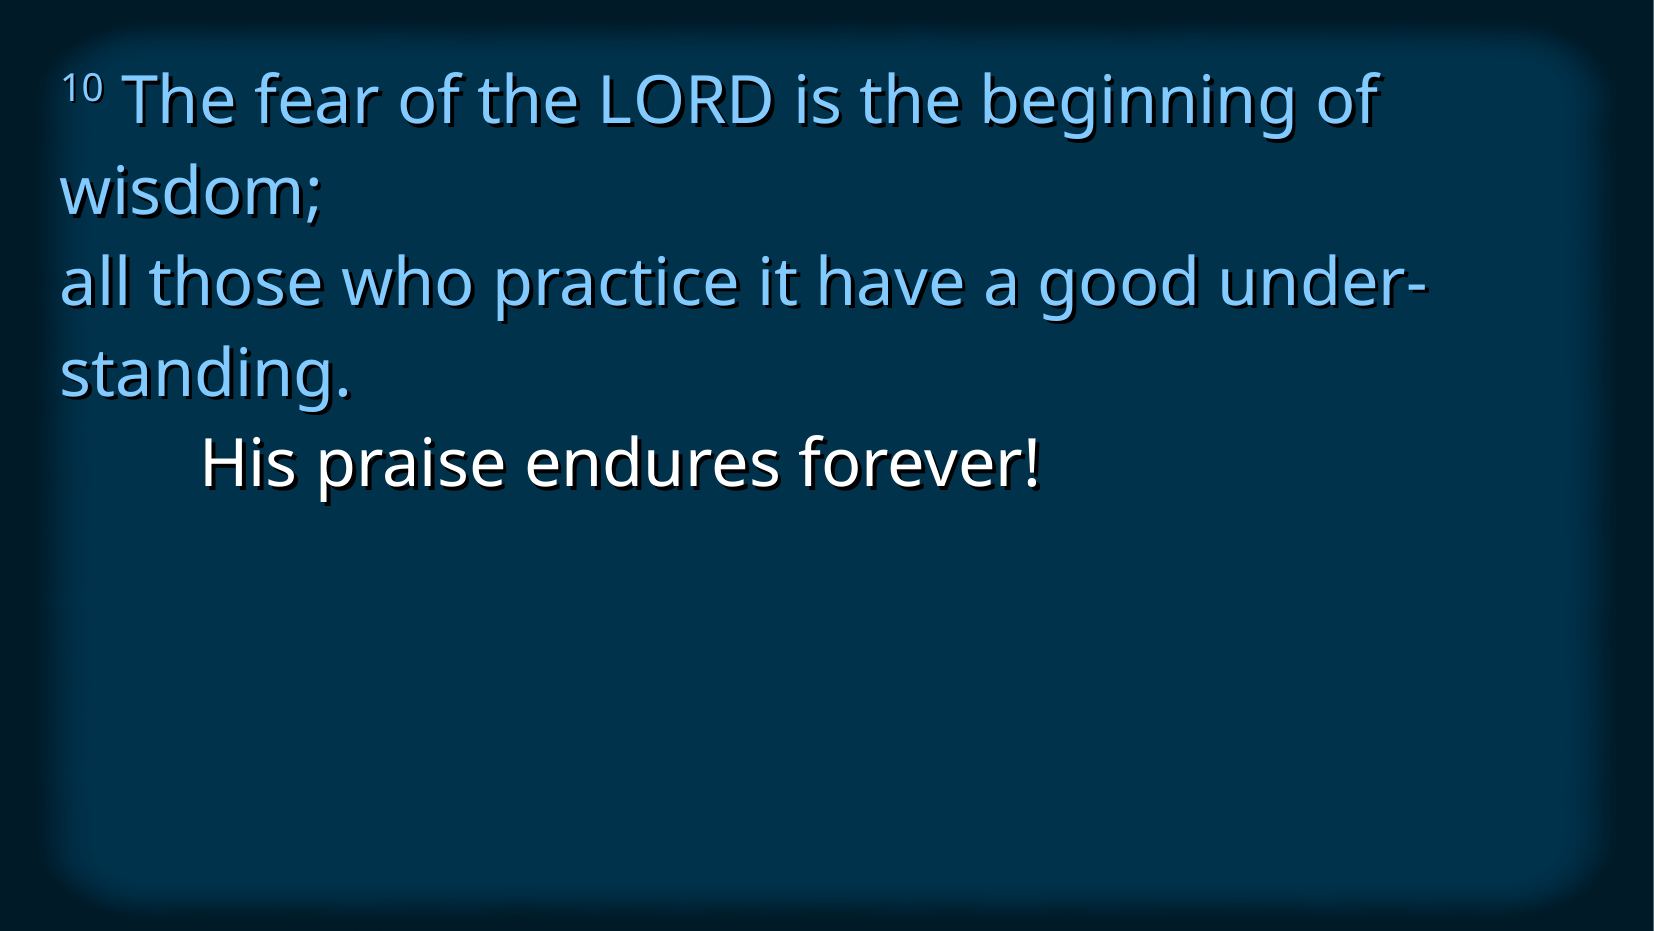

10 The fear of the LORD is the beginning of wisdom;
all those who practice it have a good under-
standing.
 His praise endures forever!